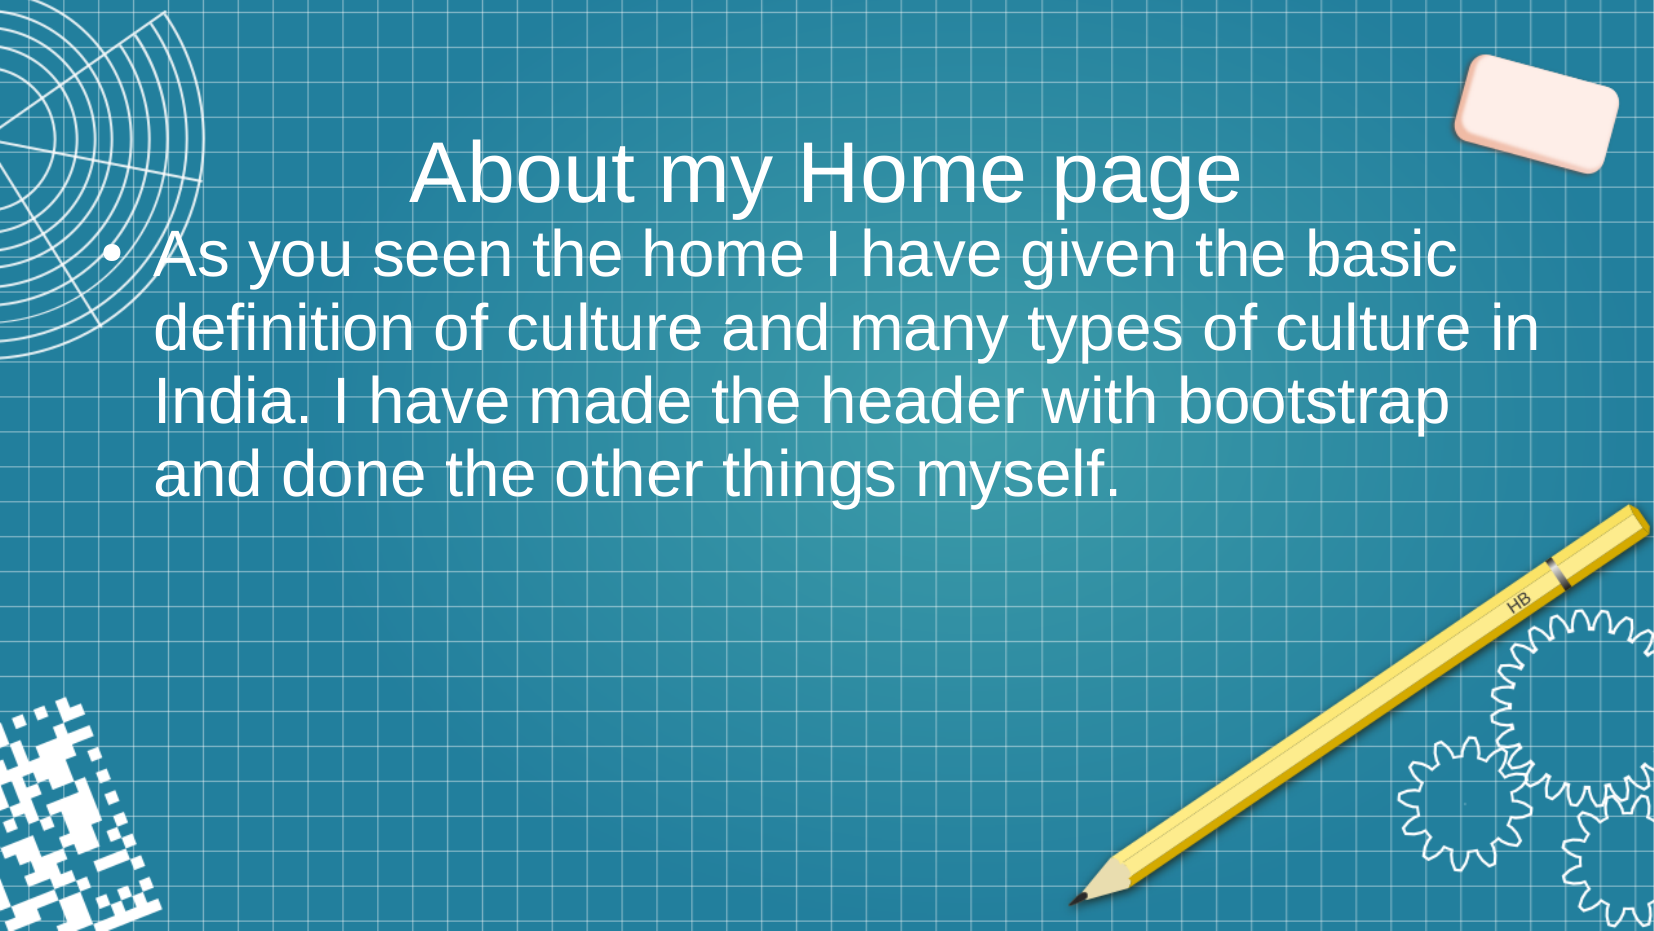

# About my Home page
As you seen the home I have given the basic definition of culture and many types of culture in India. I have made the header with bootstrap and done the other things myself.